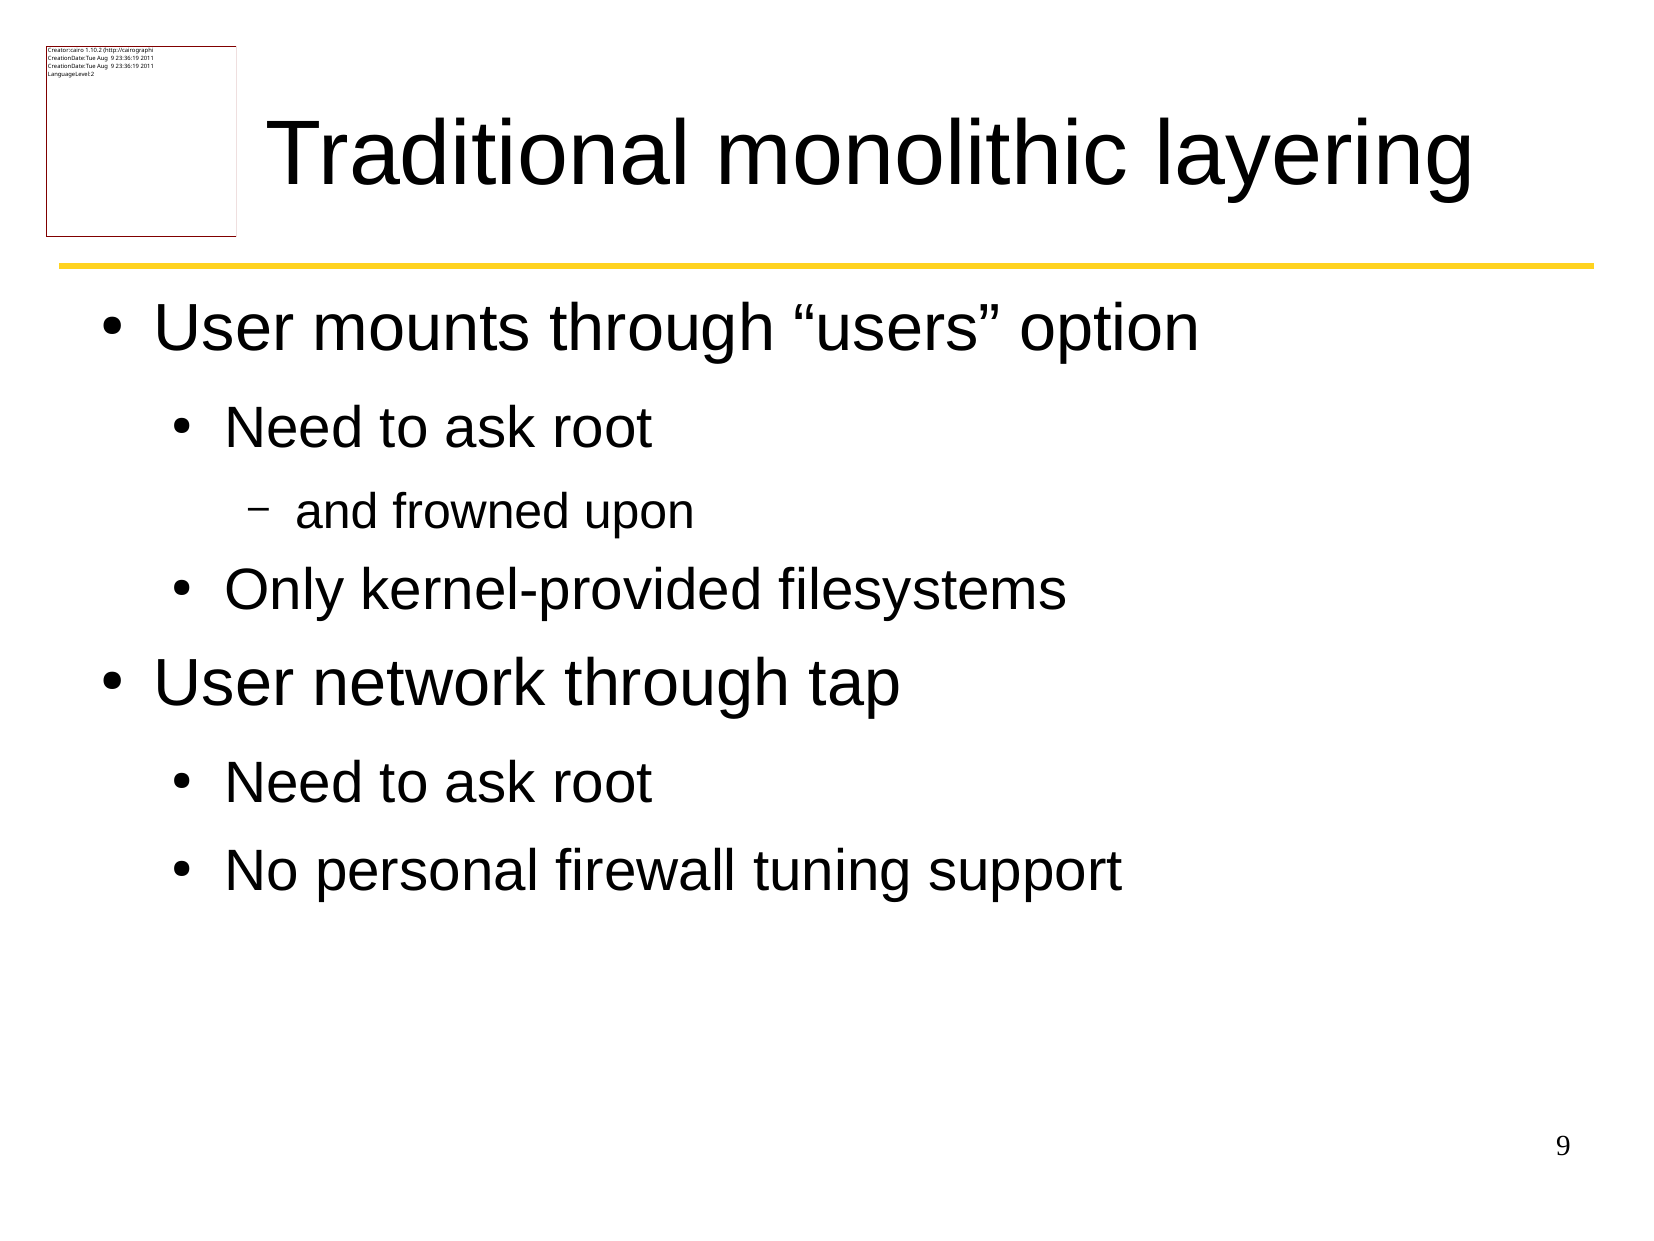

# Traditional monolithic layering
User mounts through “users” option
Need to ask root
and frowned upon
Only kernel-provided filesystems
User network through tap
Need to ask root
No personal firewall tuning support
9